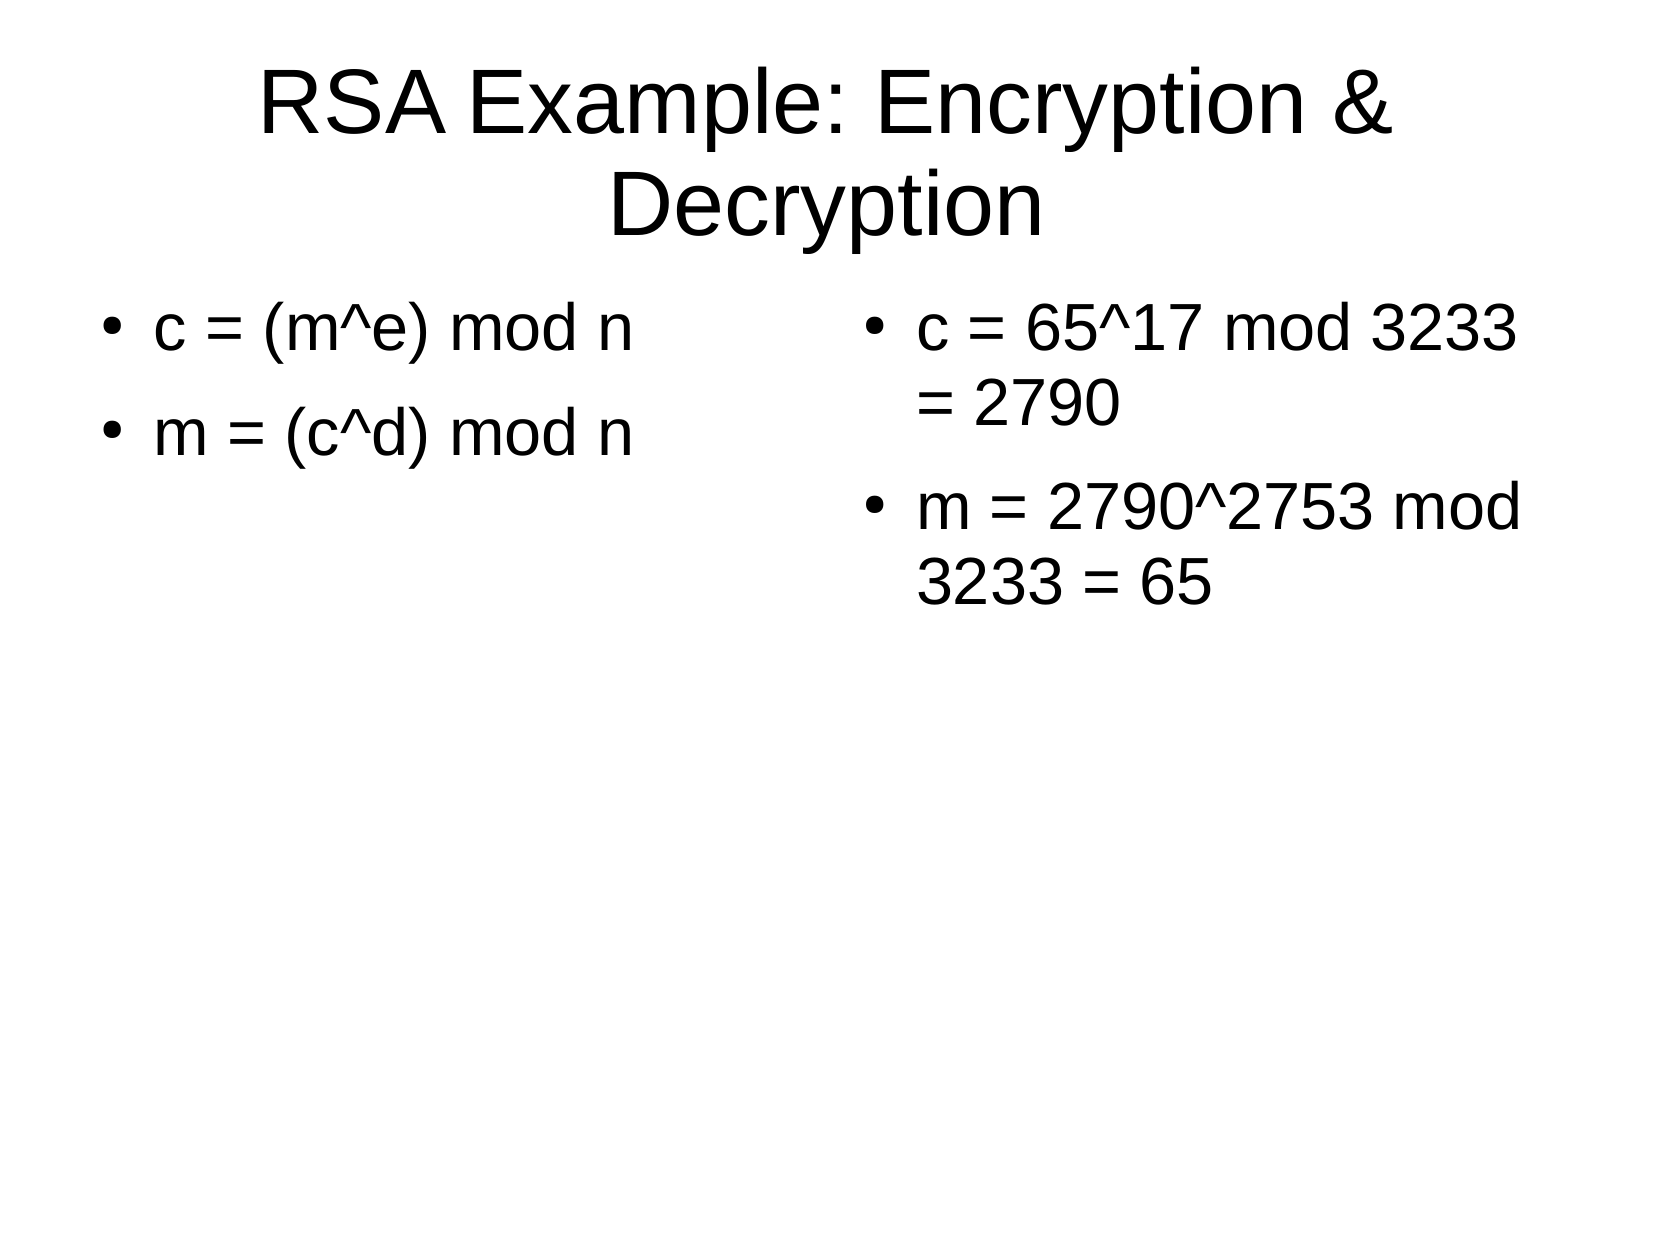

# RSA Example: Encryption & Decryption
c = (m^e) mod n
m = (c^d) mod n
c = 65^17 mod 3233 = 2790
m = 2790^2753 mod 3233 = 65